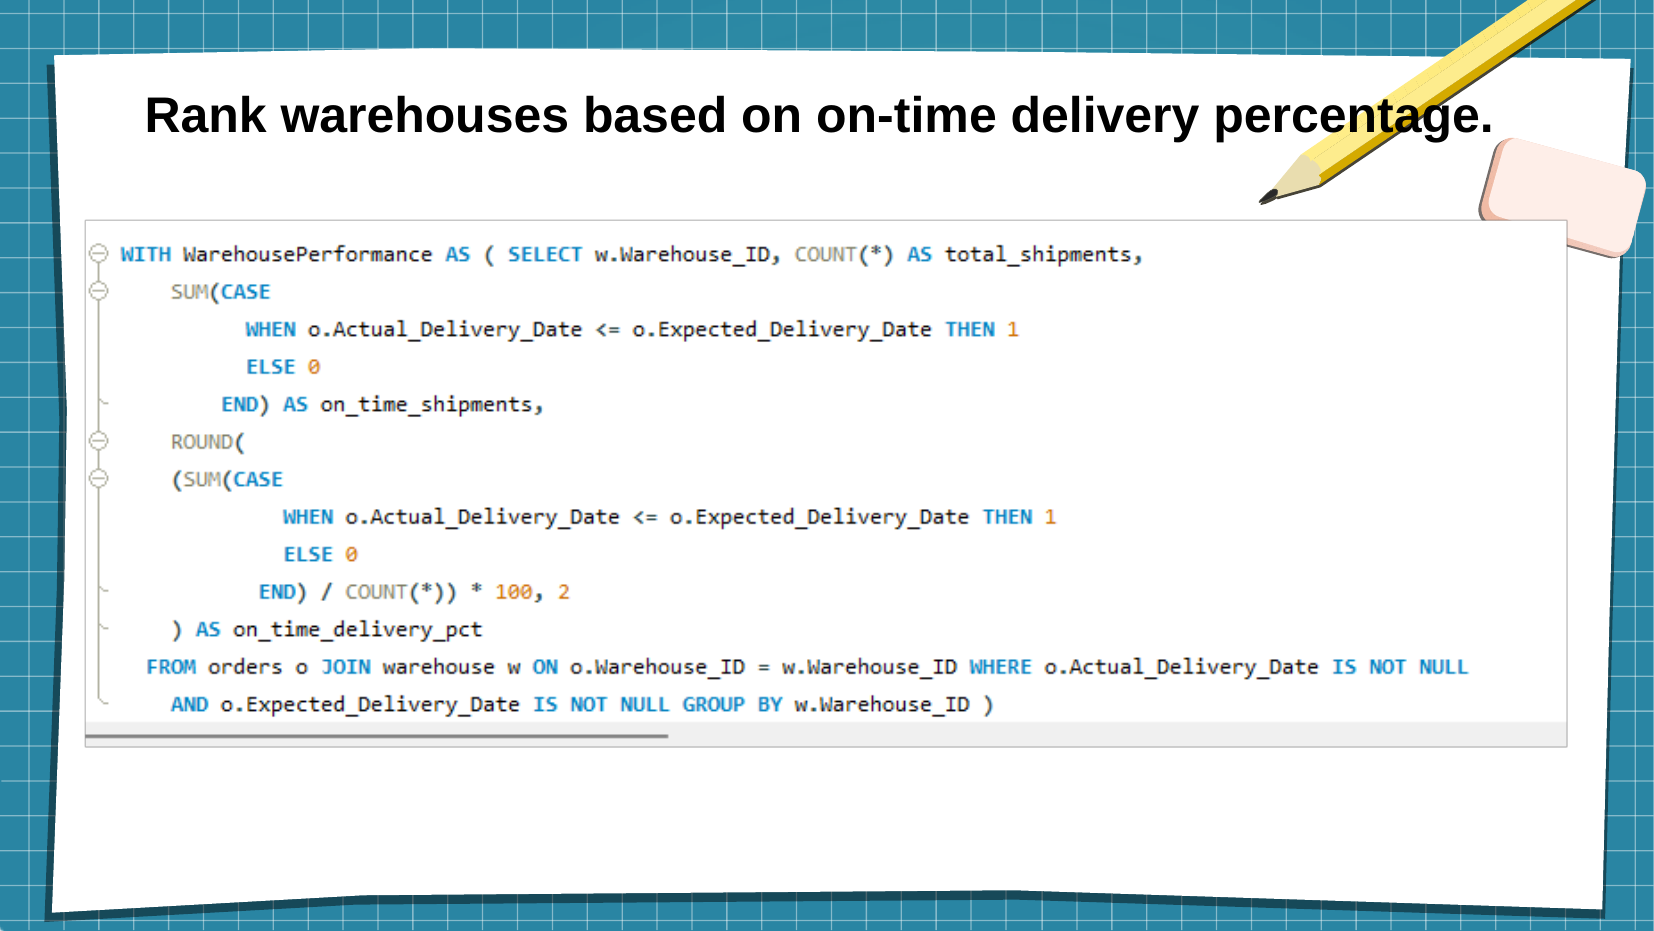

# Rank warehouses based on on-time delivery percentage.